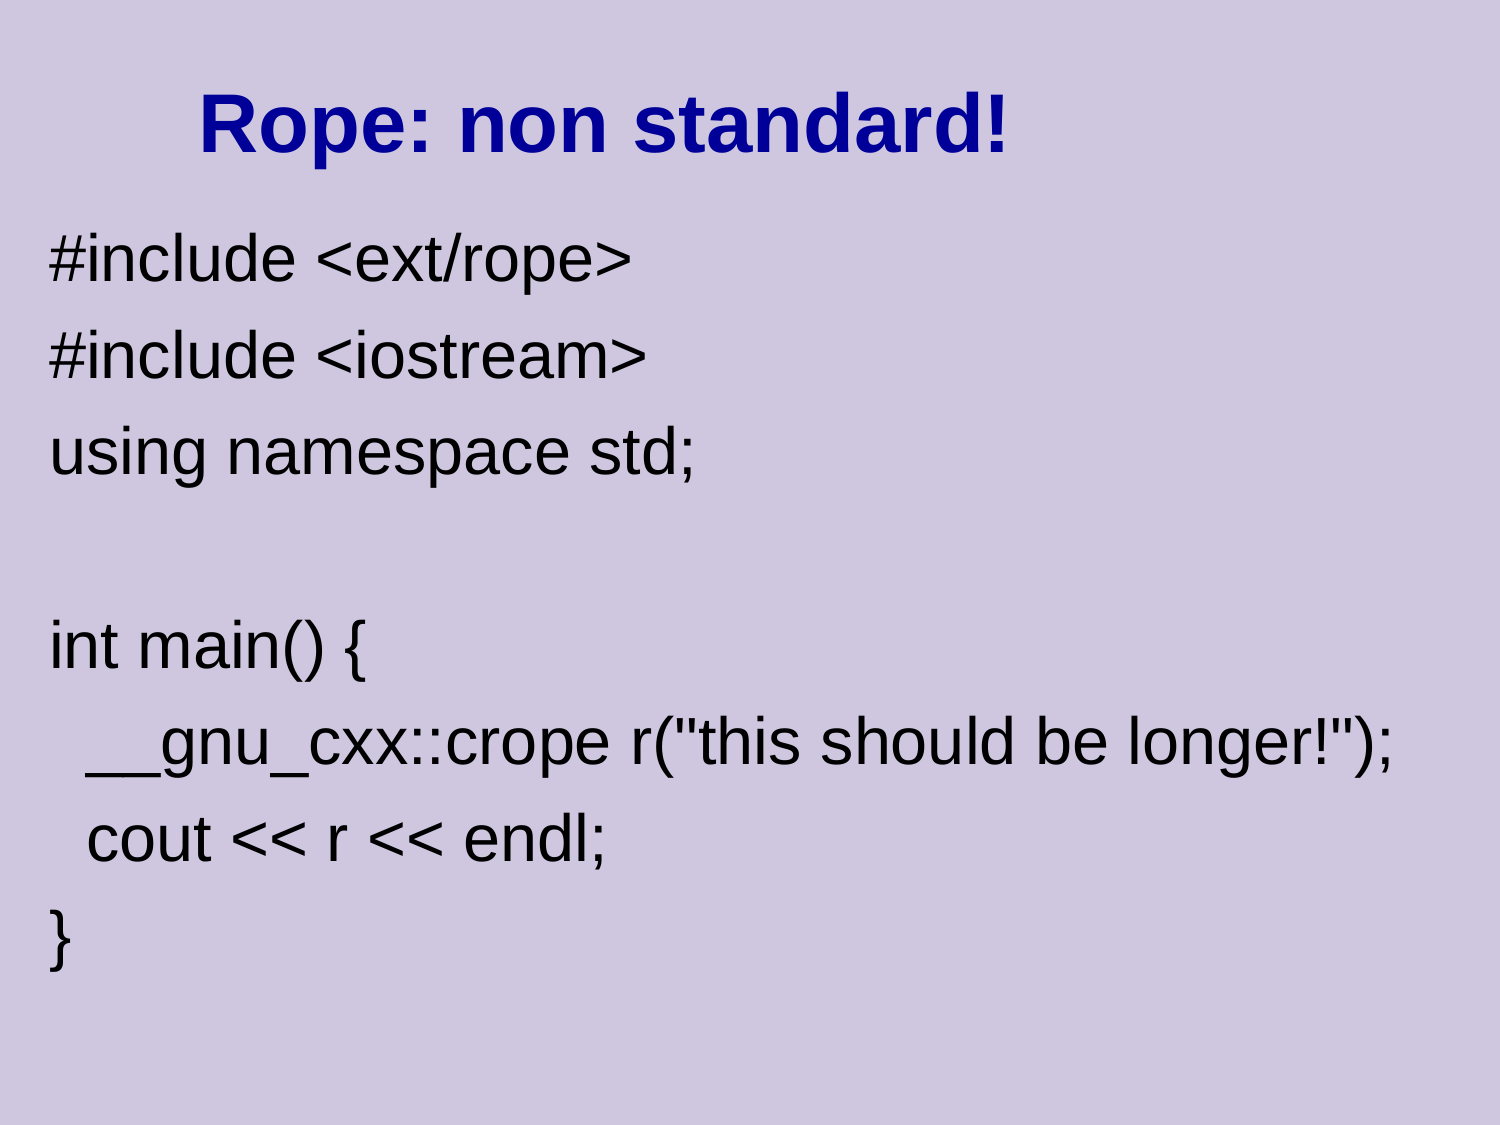

# Rope: non standard!
#include <ext/rope>
#include <iostream>
using namespace std;
int main() {
 __gnu_cxx::crope r("this should be longer!");
 cout << r << endl;
}